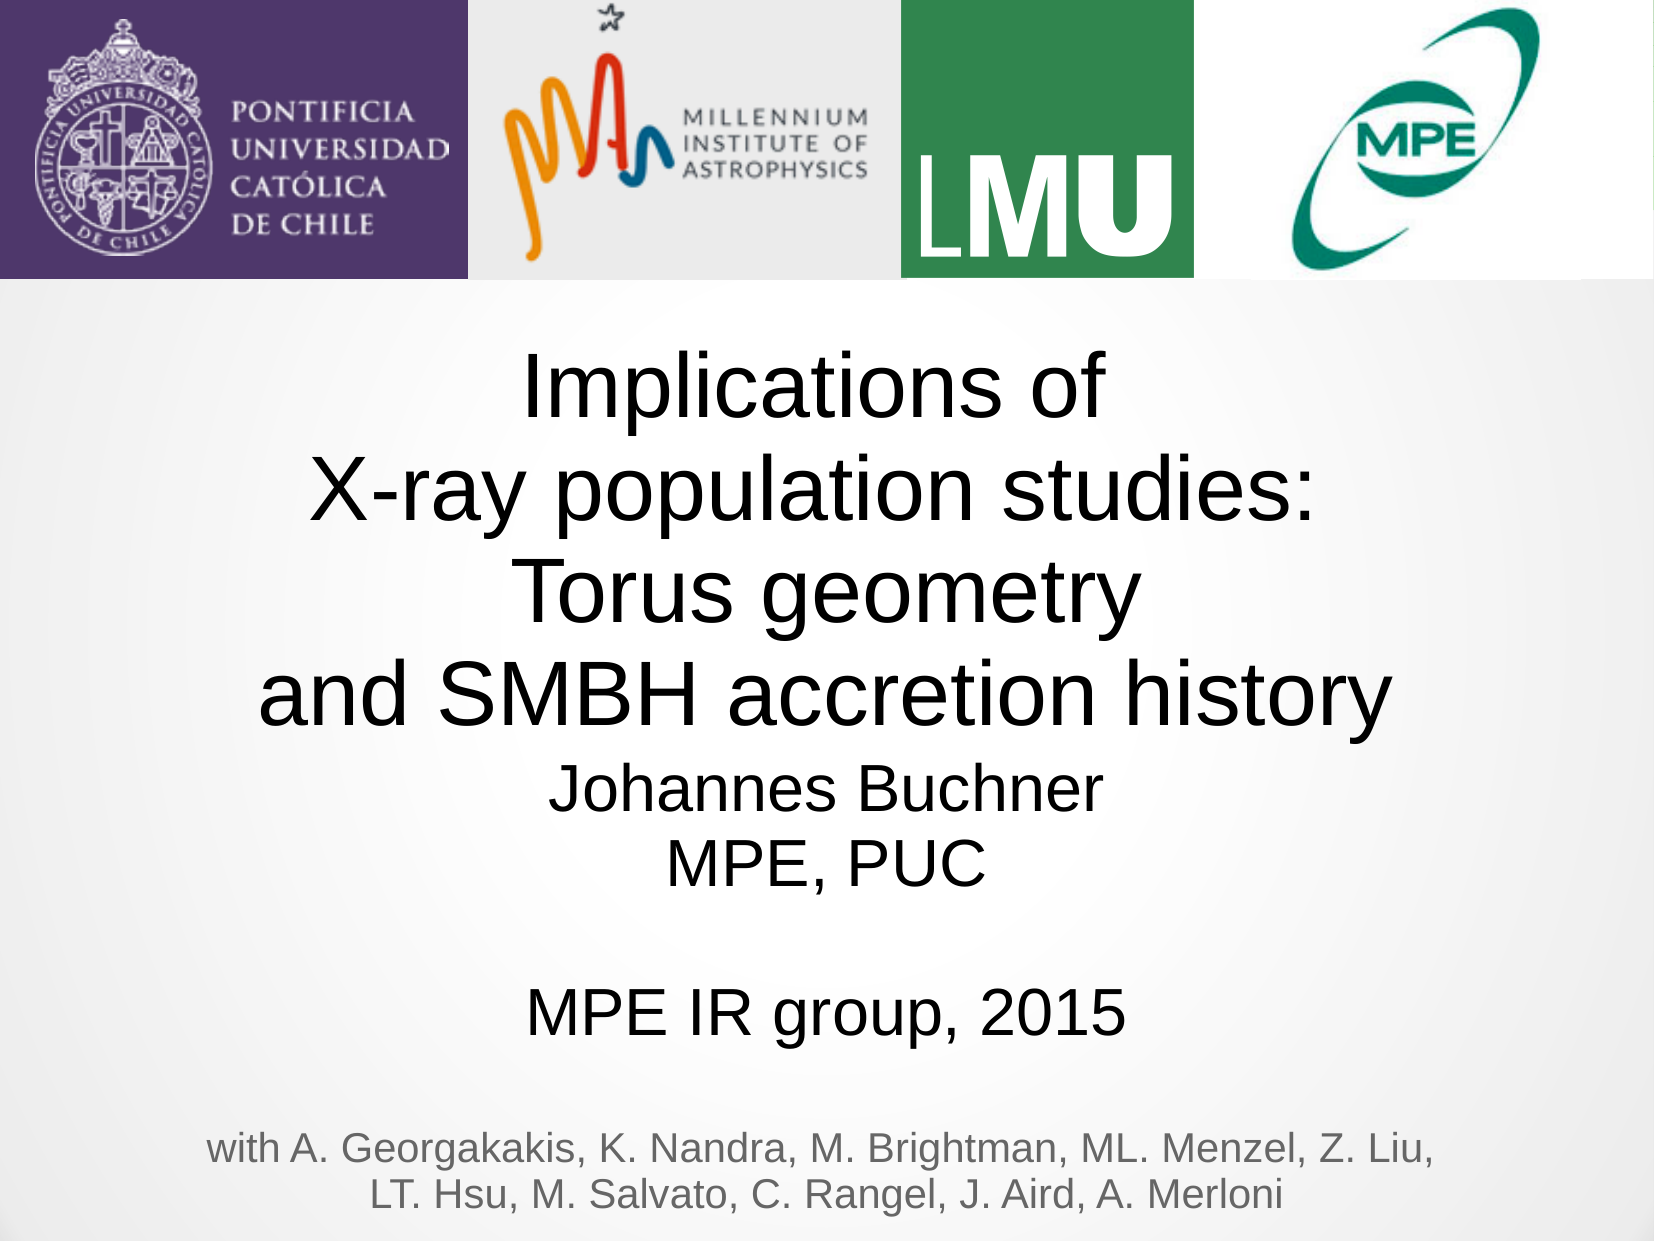

# Implications of X-ray population studies: Torus geometry and SMBH accretion history
Johannes Buchner
MPE, PUC
MPE IR group, 2015
with A. Georgakakis, K. Nandra, M. Brightman, ML. Menzel, Z. Liu,
LT. Hsu, M. Salvato, C. Rangel, J. Aird, A. Merloni